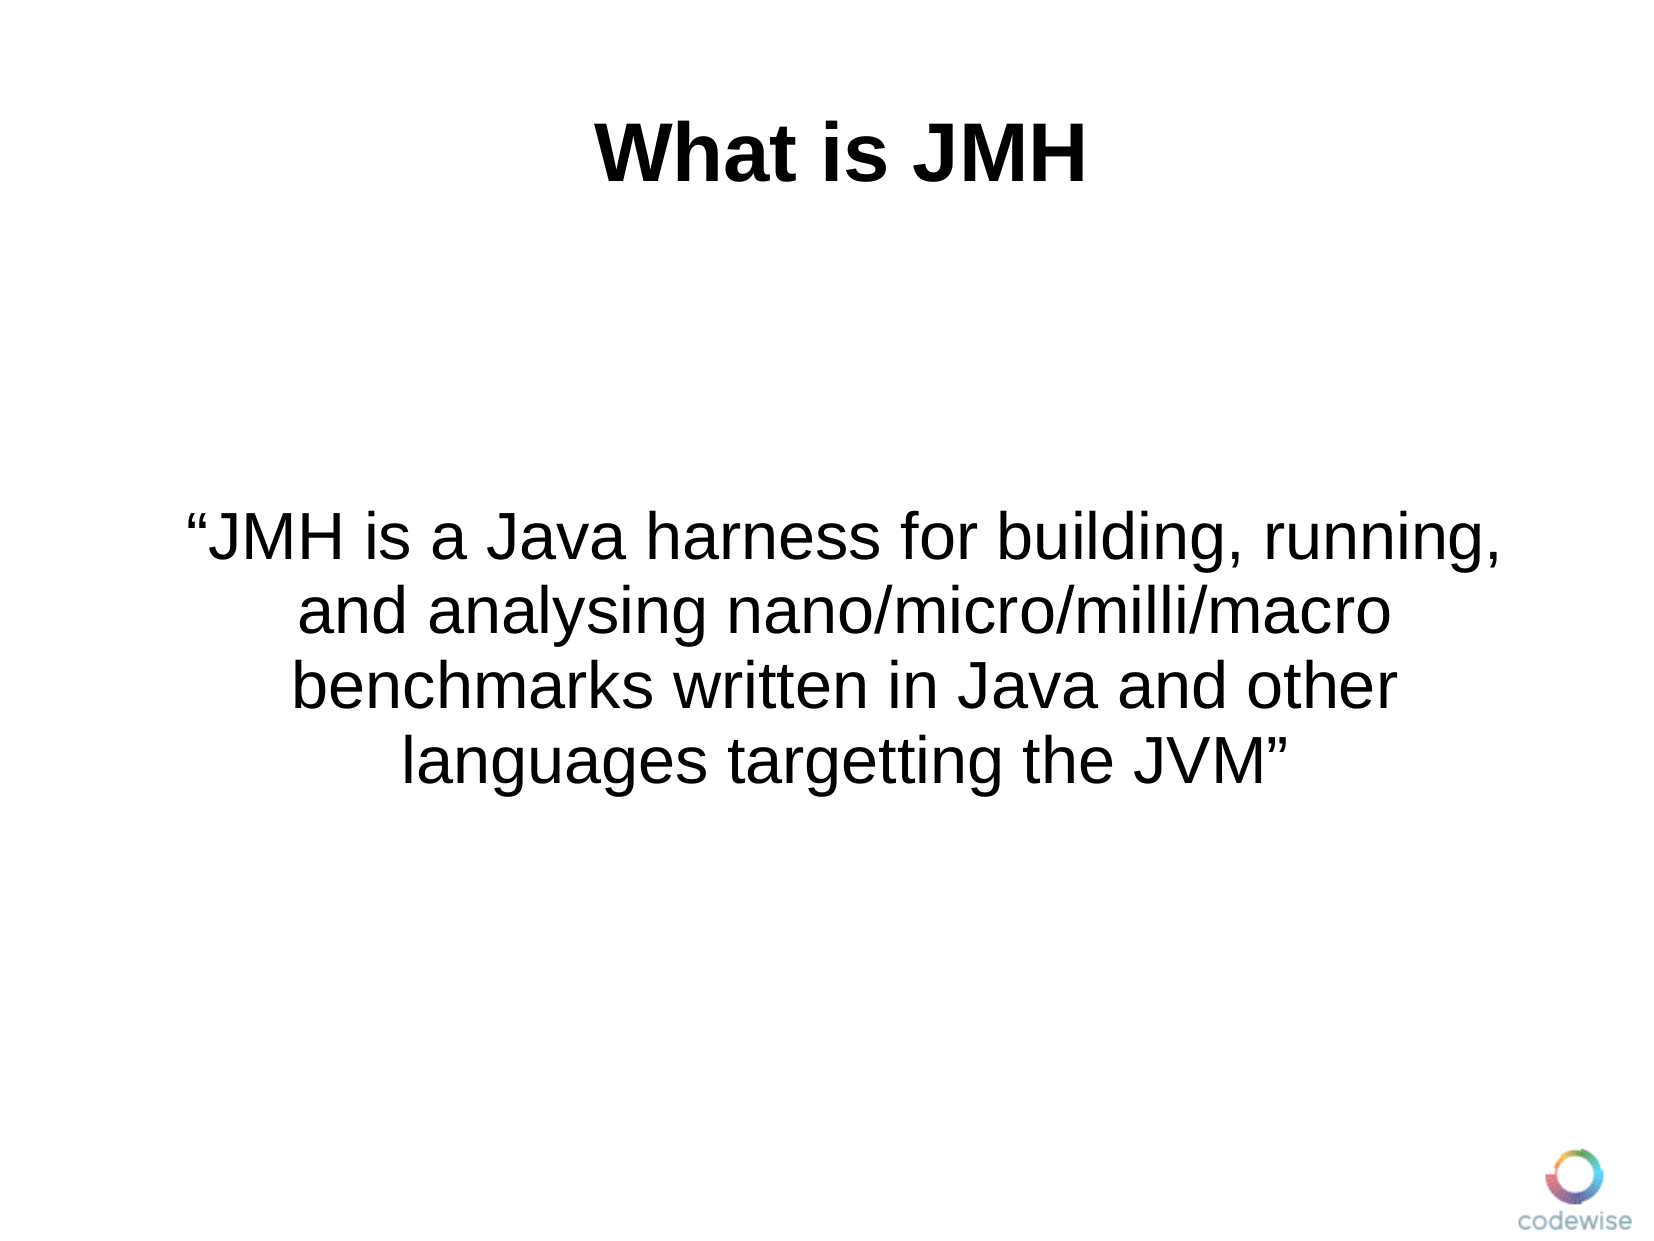

# What is JMH
“JMH is a Java harness for building, running, and analysing nano/micro/milli/macro benchmarks written in Java and other languages targetting the JVM”